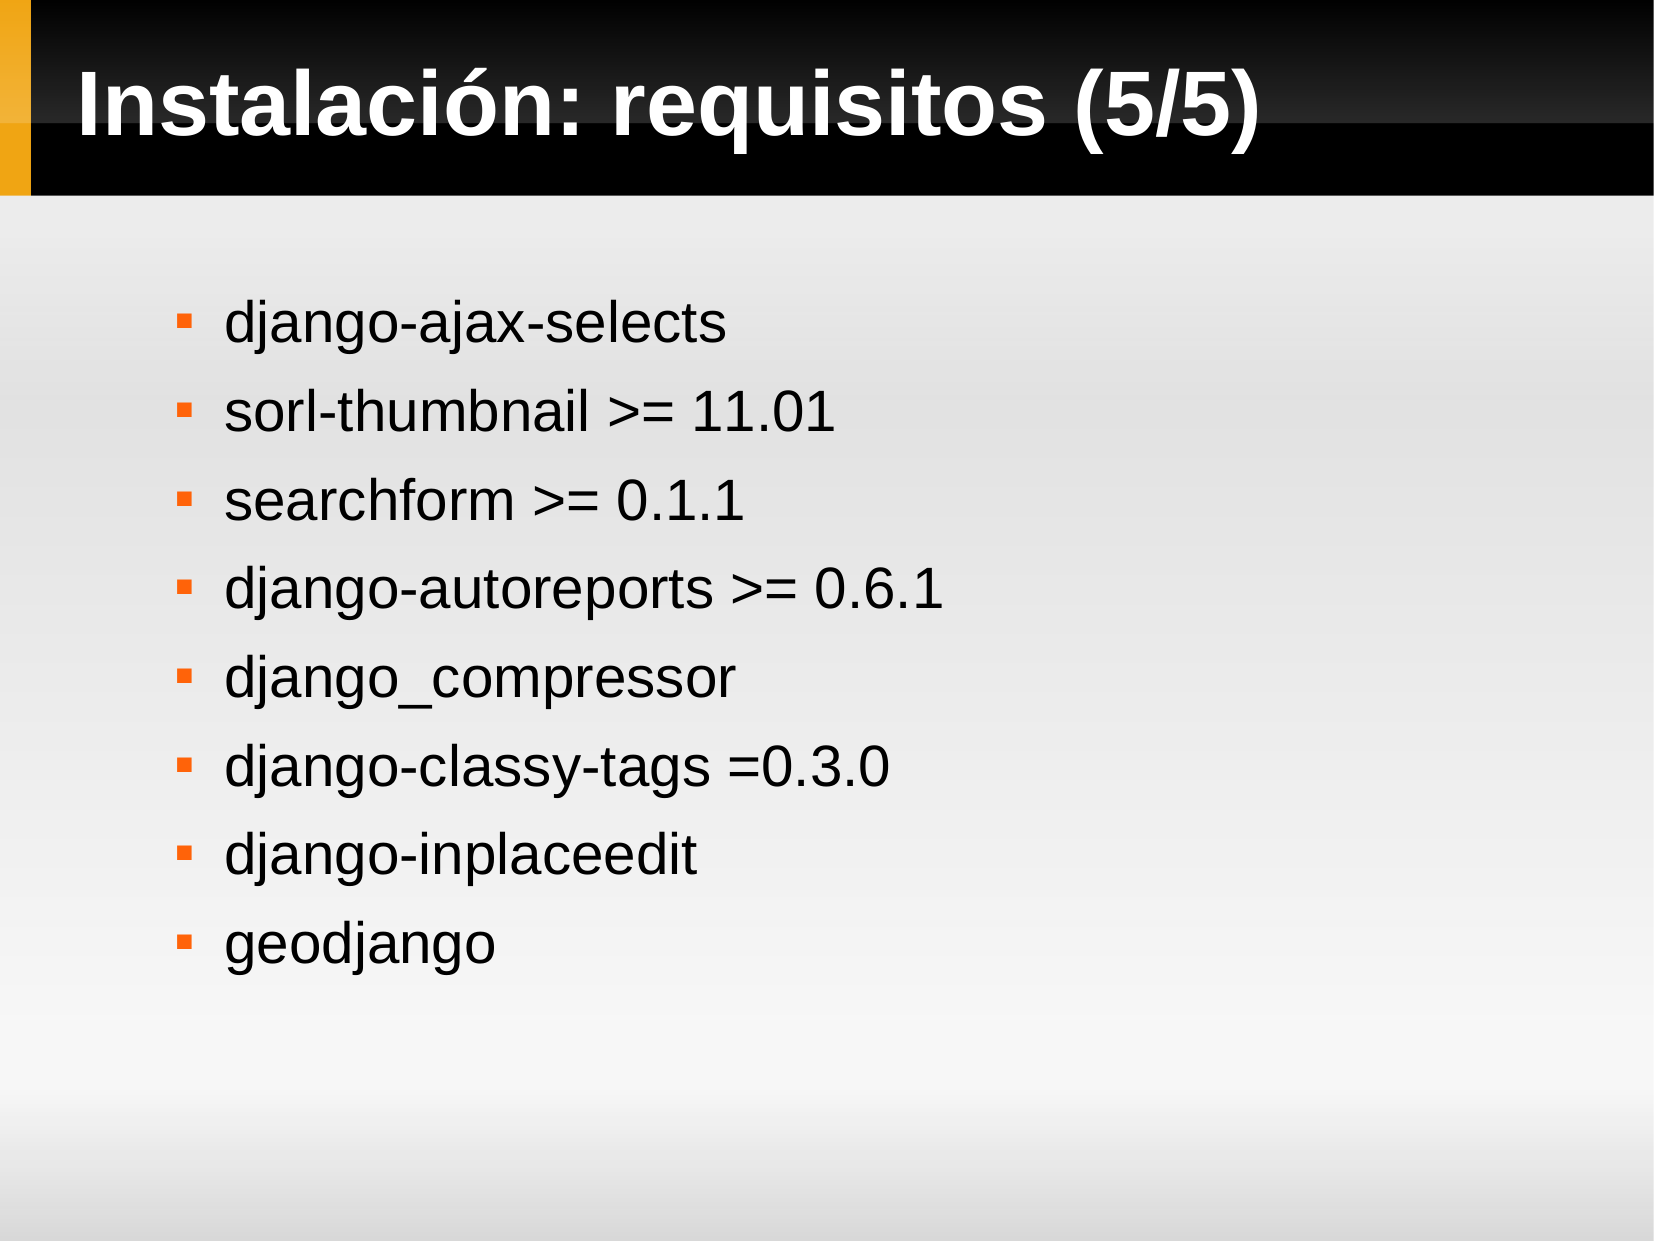

# Instalación: requisitos (5/5)
django-ajax-selects
sorl-thumbnail >= 11.01
searchform >= 0.1.1
django-autoreports >= 0.6.1
django_compressor
django-classy-tags =0.3.0
django-inplaceedit
geodjango